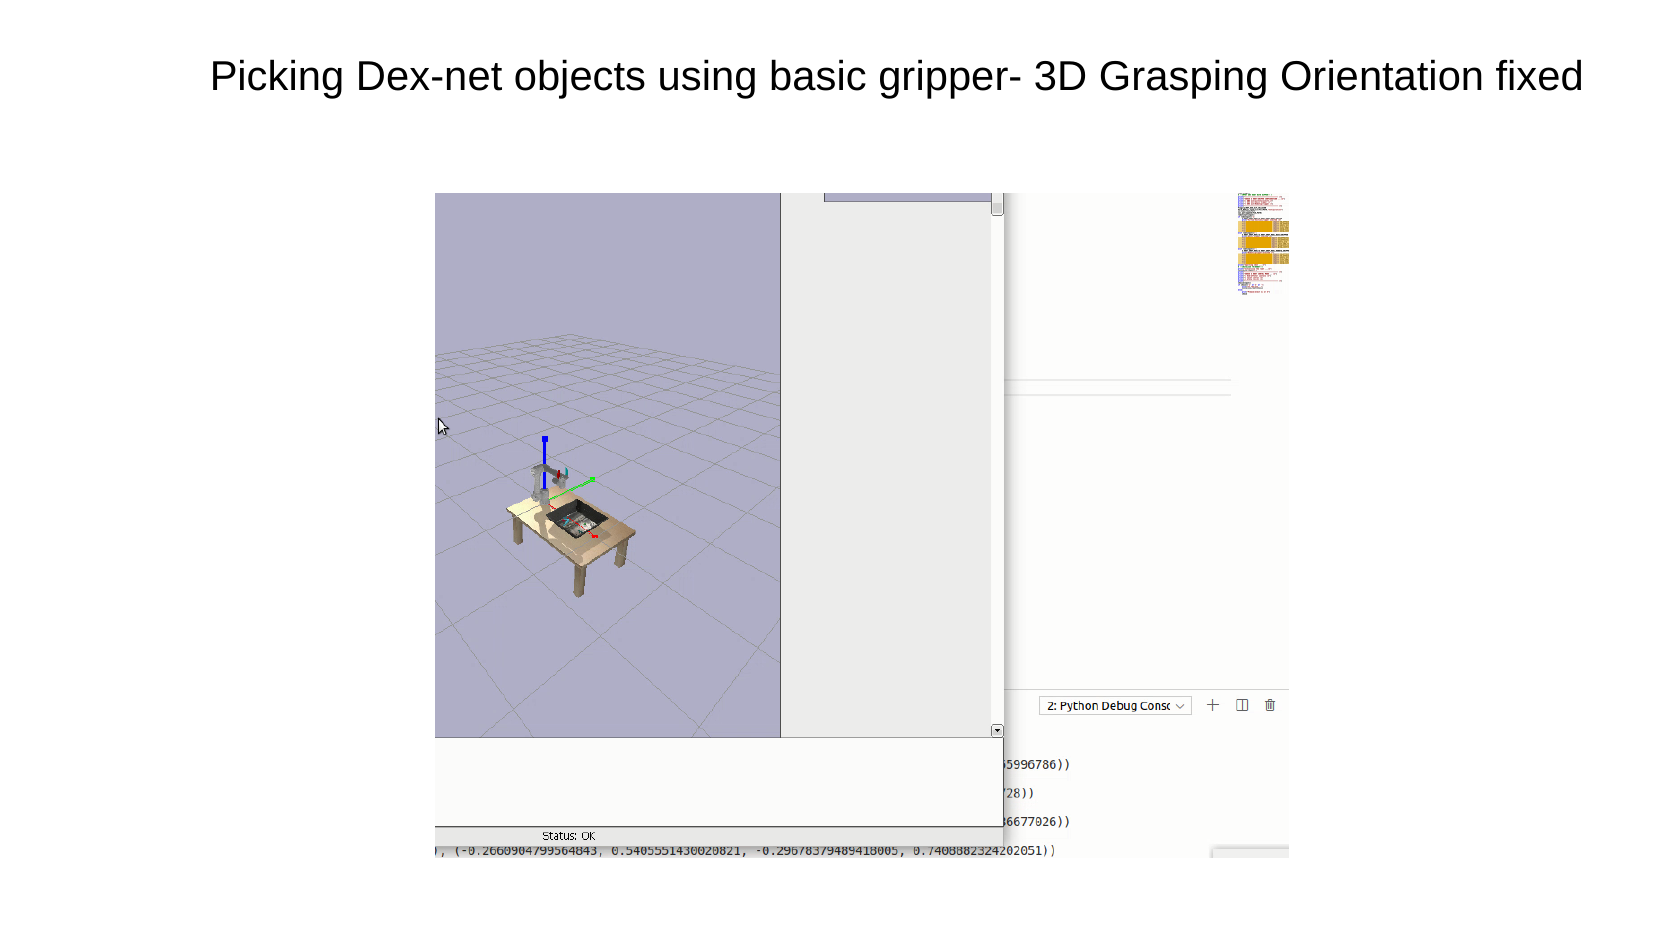

Picking Dex-net objects using basic gripper- 3D Grasping Orientation fixed